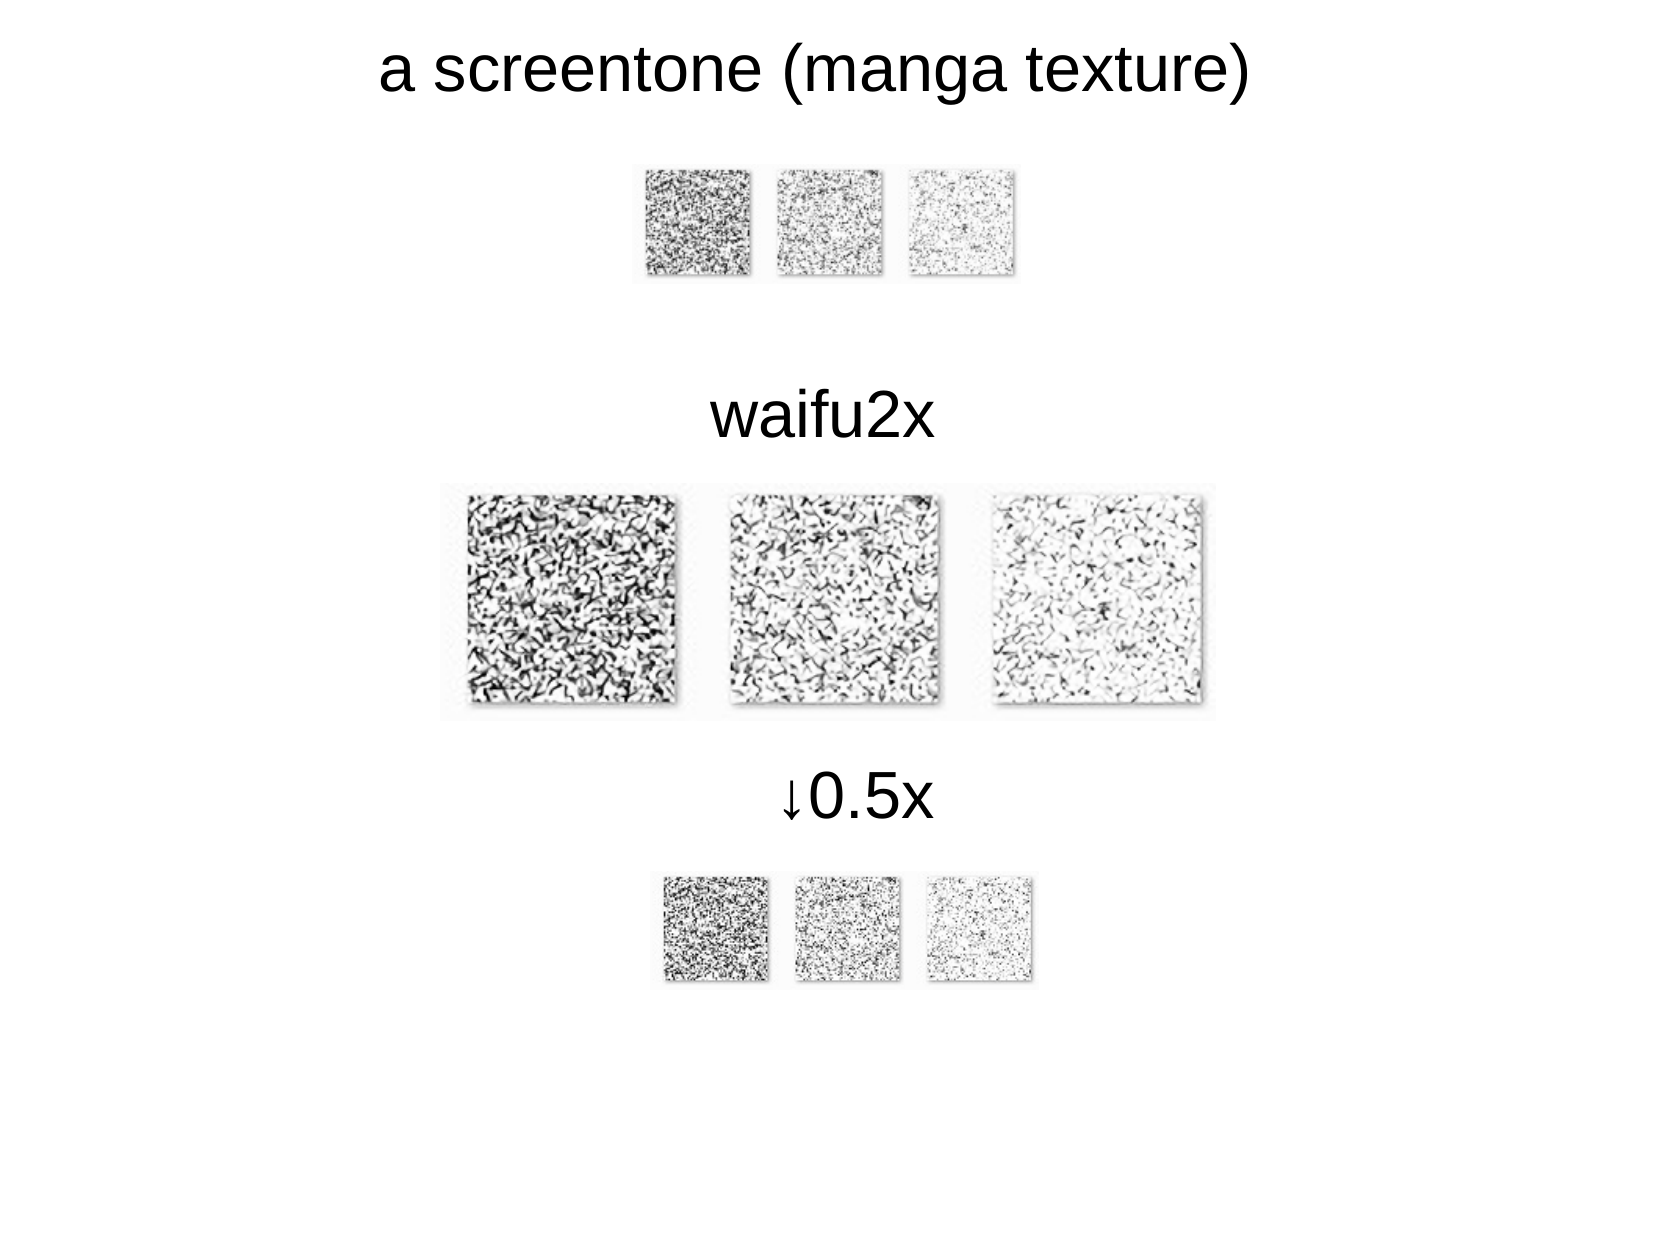

# a screentone (manga texture)
waifu2x
↓0.5x